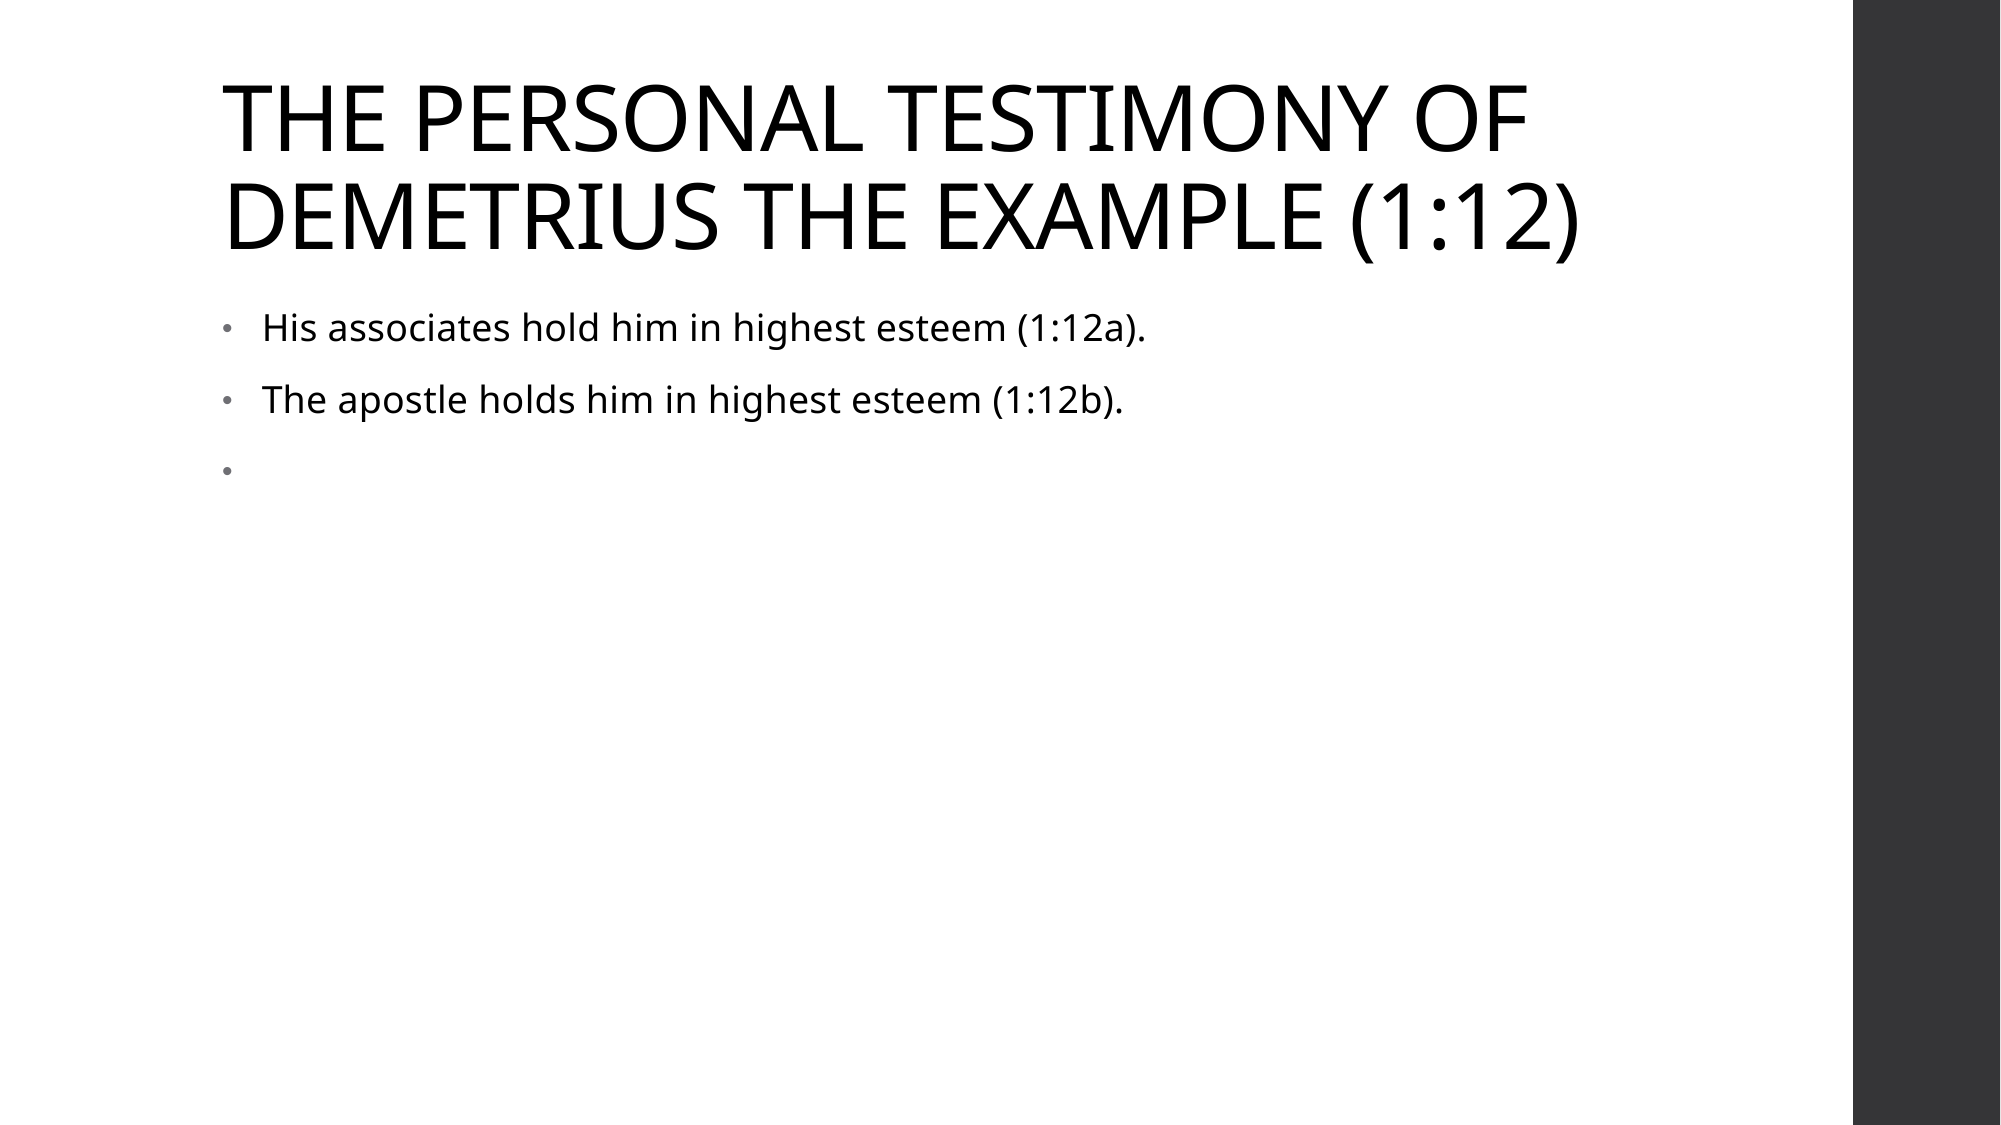

# THE PERSONAL TESTIMONY OF DEMETRIUS THE EXAMPLE (1:12)
 His associates hold him in highest esteem (1:12a).
 The apostle holds him in highest esteem (1:12b).